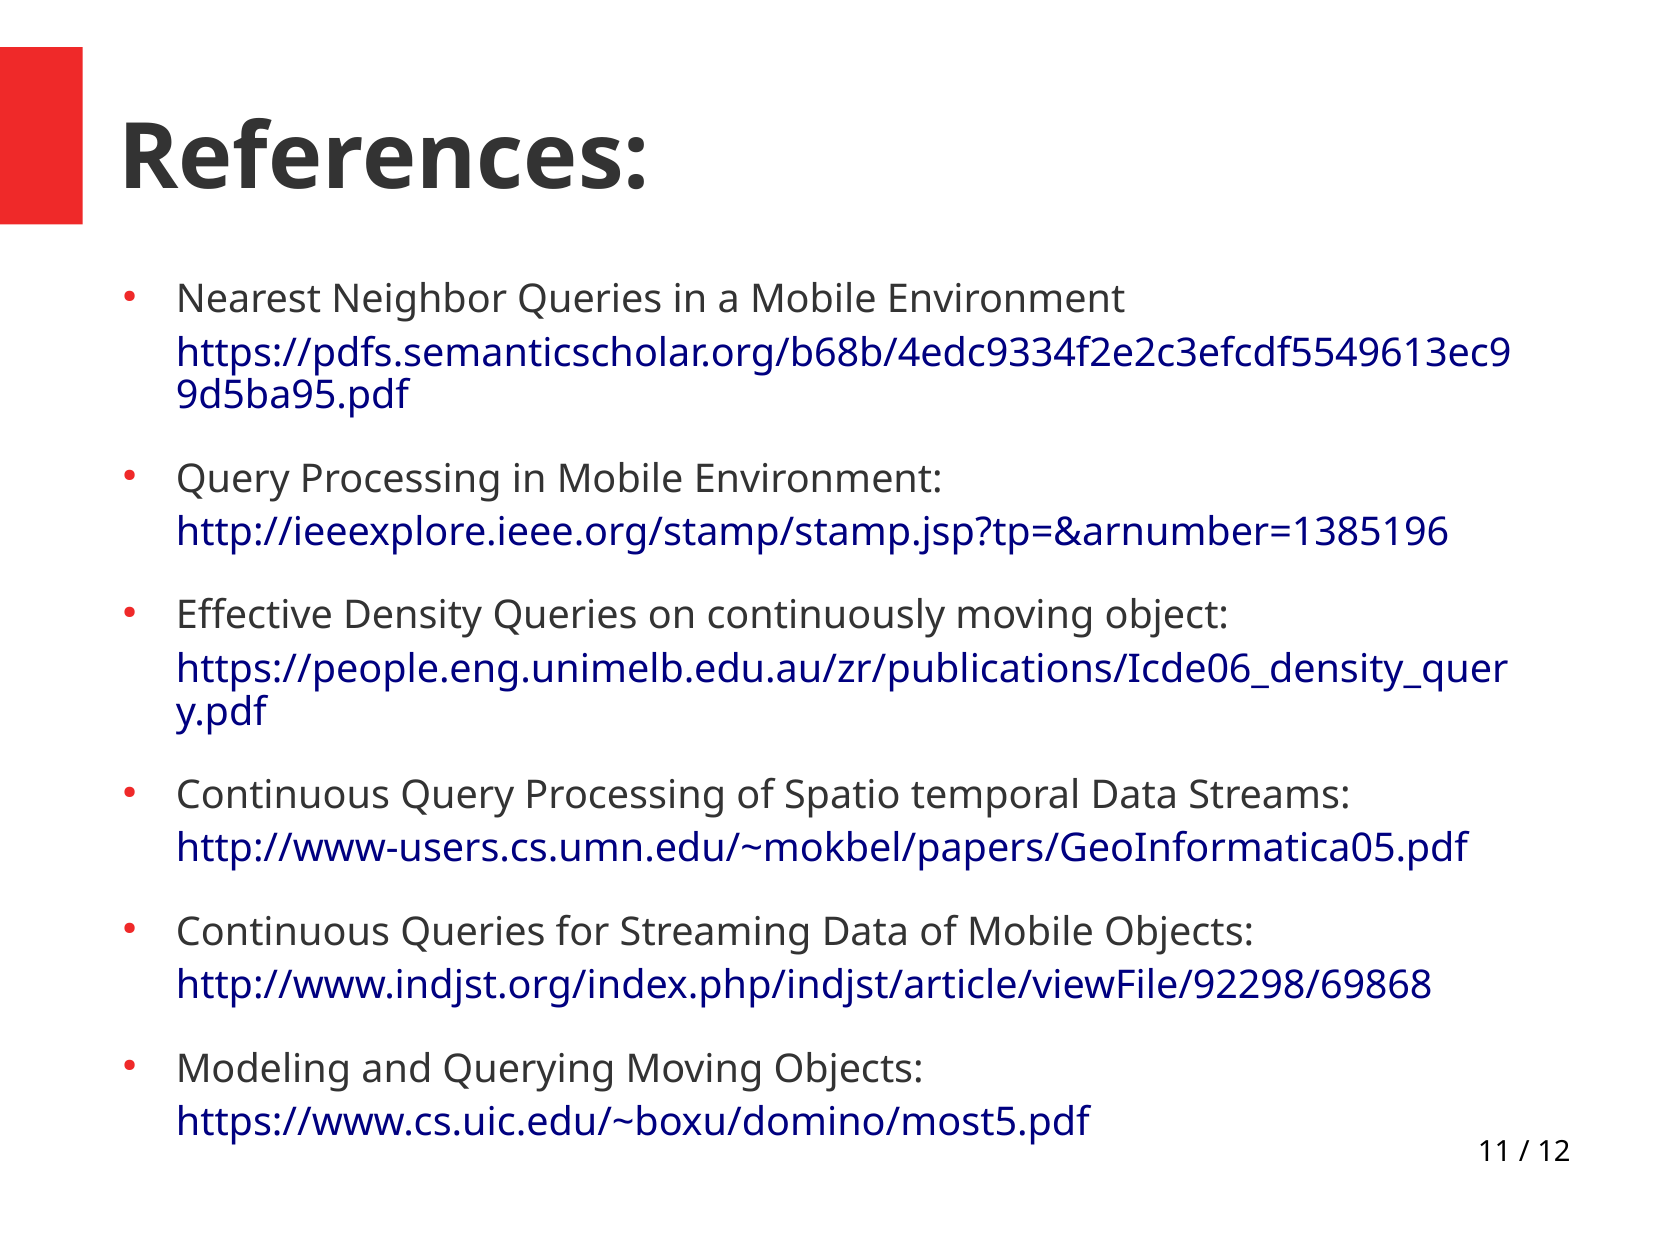

# References:
Nearest Neighbor Queries in a Mobile Environmenthttps://pdfs.semanticscholar.org/b68b/4edc9334f2e2c3efcdf5549613ec99d5ba95.pdf
Query Processing in Mobile Environment: http://ieeexplore.ieee.org/stamp/stamp.jsp?tp=&arnumber=1385196
Effective Density Queries on continuously moving object: https://people.eng.unimelb.edu.au/zr/publications/Icde06_density_query.pdf
Continuous Query Processing of Spatio temporal Data Streams: http://www-users.cs.umn.edu/~mokbel/papers/GeoInformatica05.pdf
Continuous Queries for Streaming Data of Mobile Objects: http://www.indjst.org/index.php/indjst/article/viewFile/92298/69868
Modeling and Querying Moving Objects: https://www.cs.uic.edu/~boxu/domino/most5.pdf
11